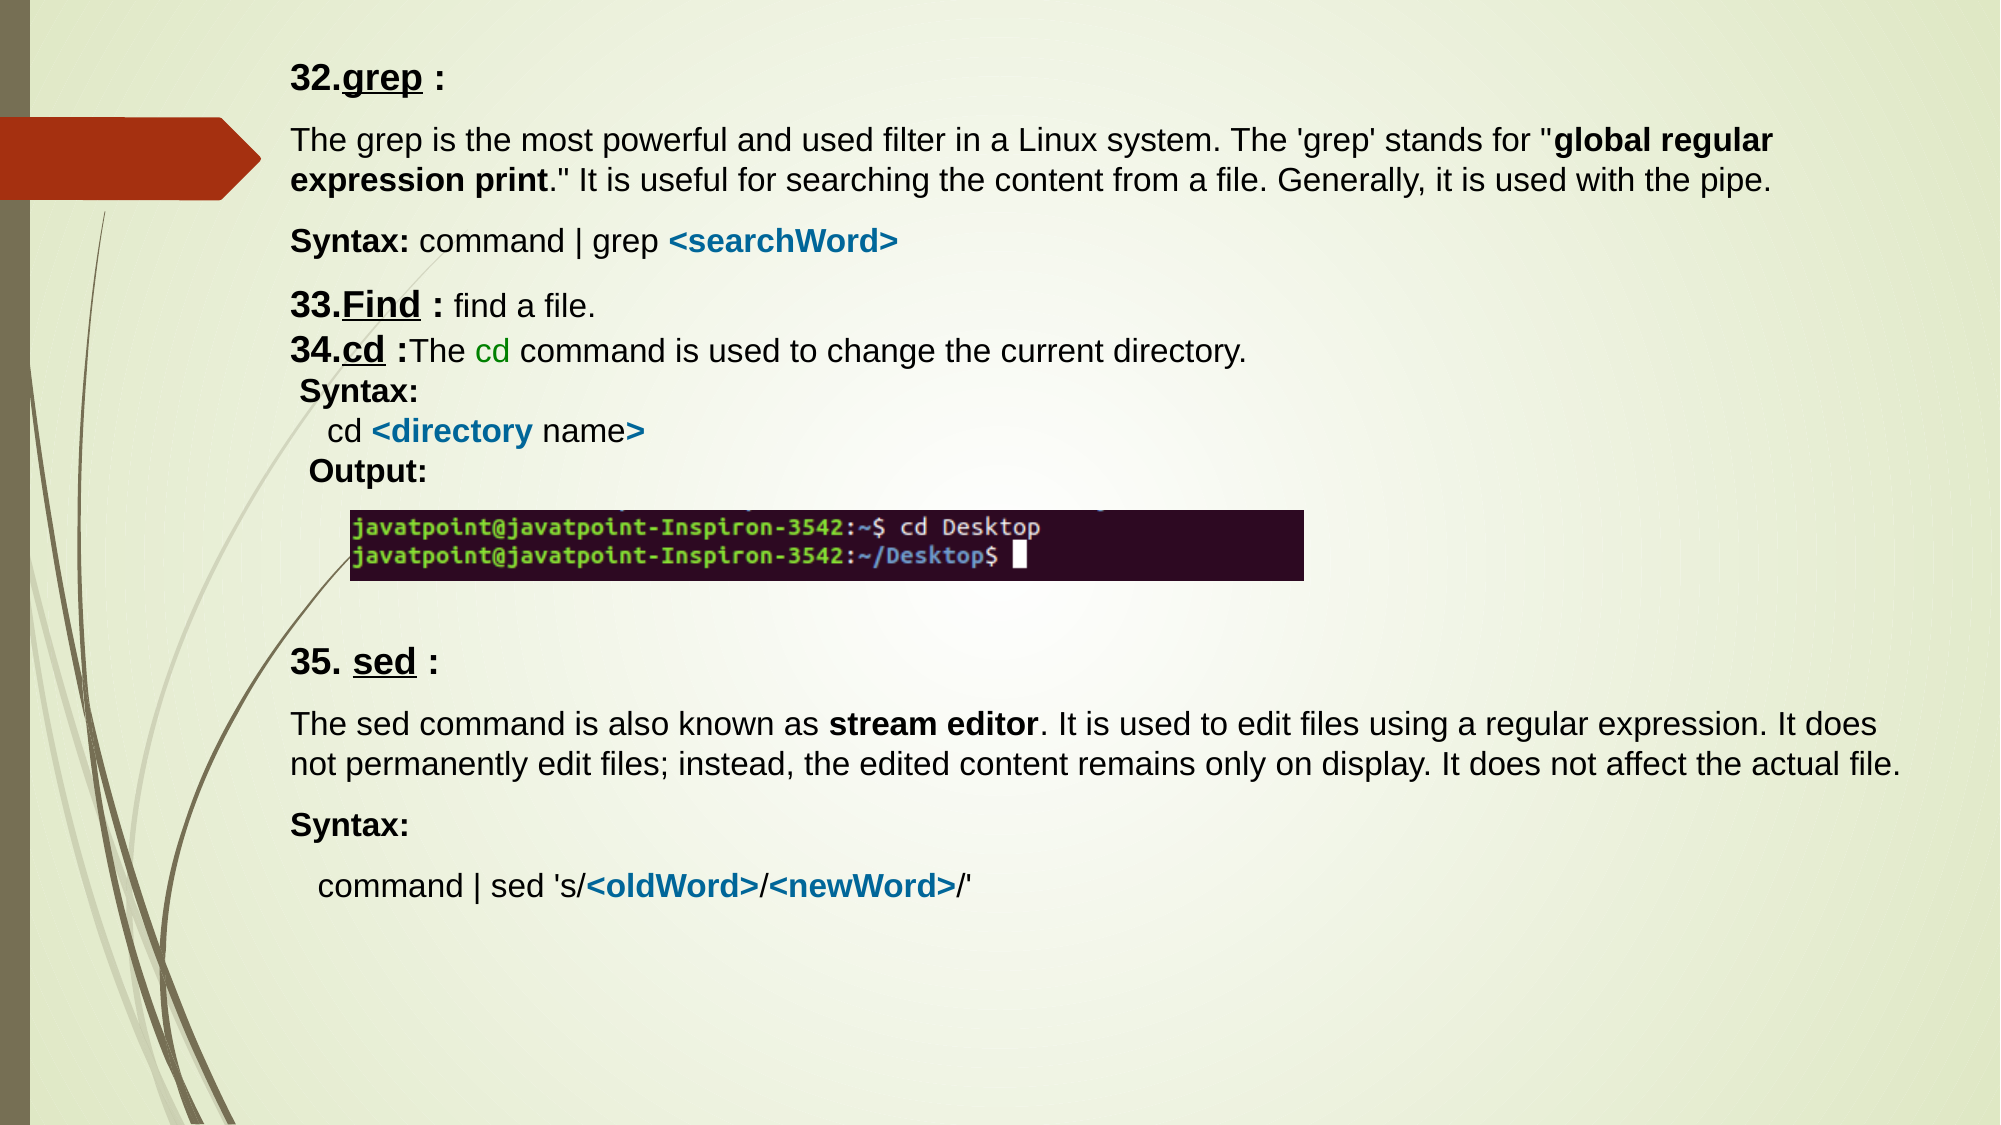

# 32.grep :
The grep is the most powerful and used filter in a Linux system. The 'grep' stands for "global regular expression print." It is useful for searching the content from a file. Generally, it is used with the pipe.
Syntax: command | grep <searchWord>
33.Find : find a file.
34.cd :The cd command is used to change the current directory.
 Syntax:
 cd <directory name>
 Output:
35. sed :
The sed command is also known as stream editor. It is used to edit files using a regular expression. It does not permanently edit files; instead, the edited content remains only on display. It does not affect the actual file.
Syntax:
 command | sed 's/<oldWord>/<newWord>/'